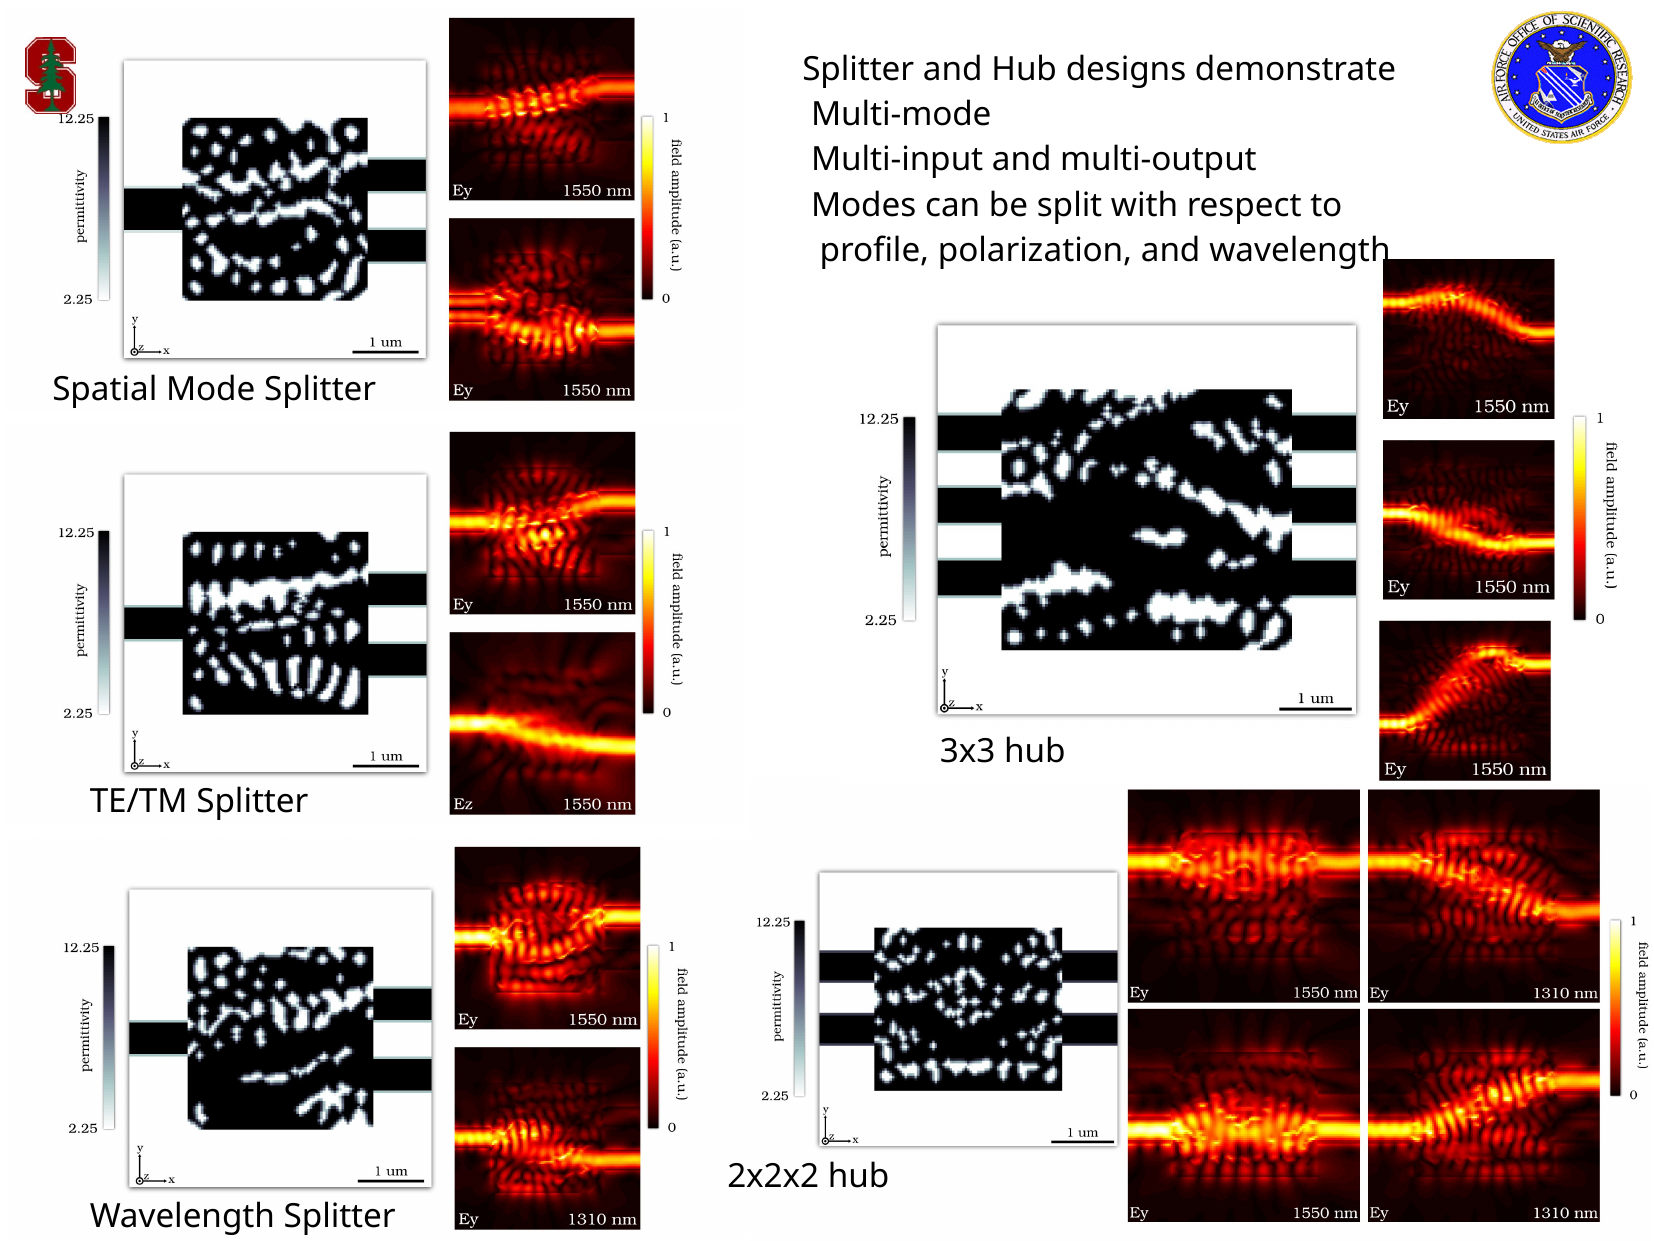

Splitter and Hub designs demonstrate
 Multi-mode
 Multi-input and multi-output
 Modes can be split with respect to
 profile, polarization, and wavelength
Spatial Mode Splitter
3x3 hub
TE/TM Splitter
2x2x2 hub
Wavelength Splitter